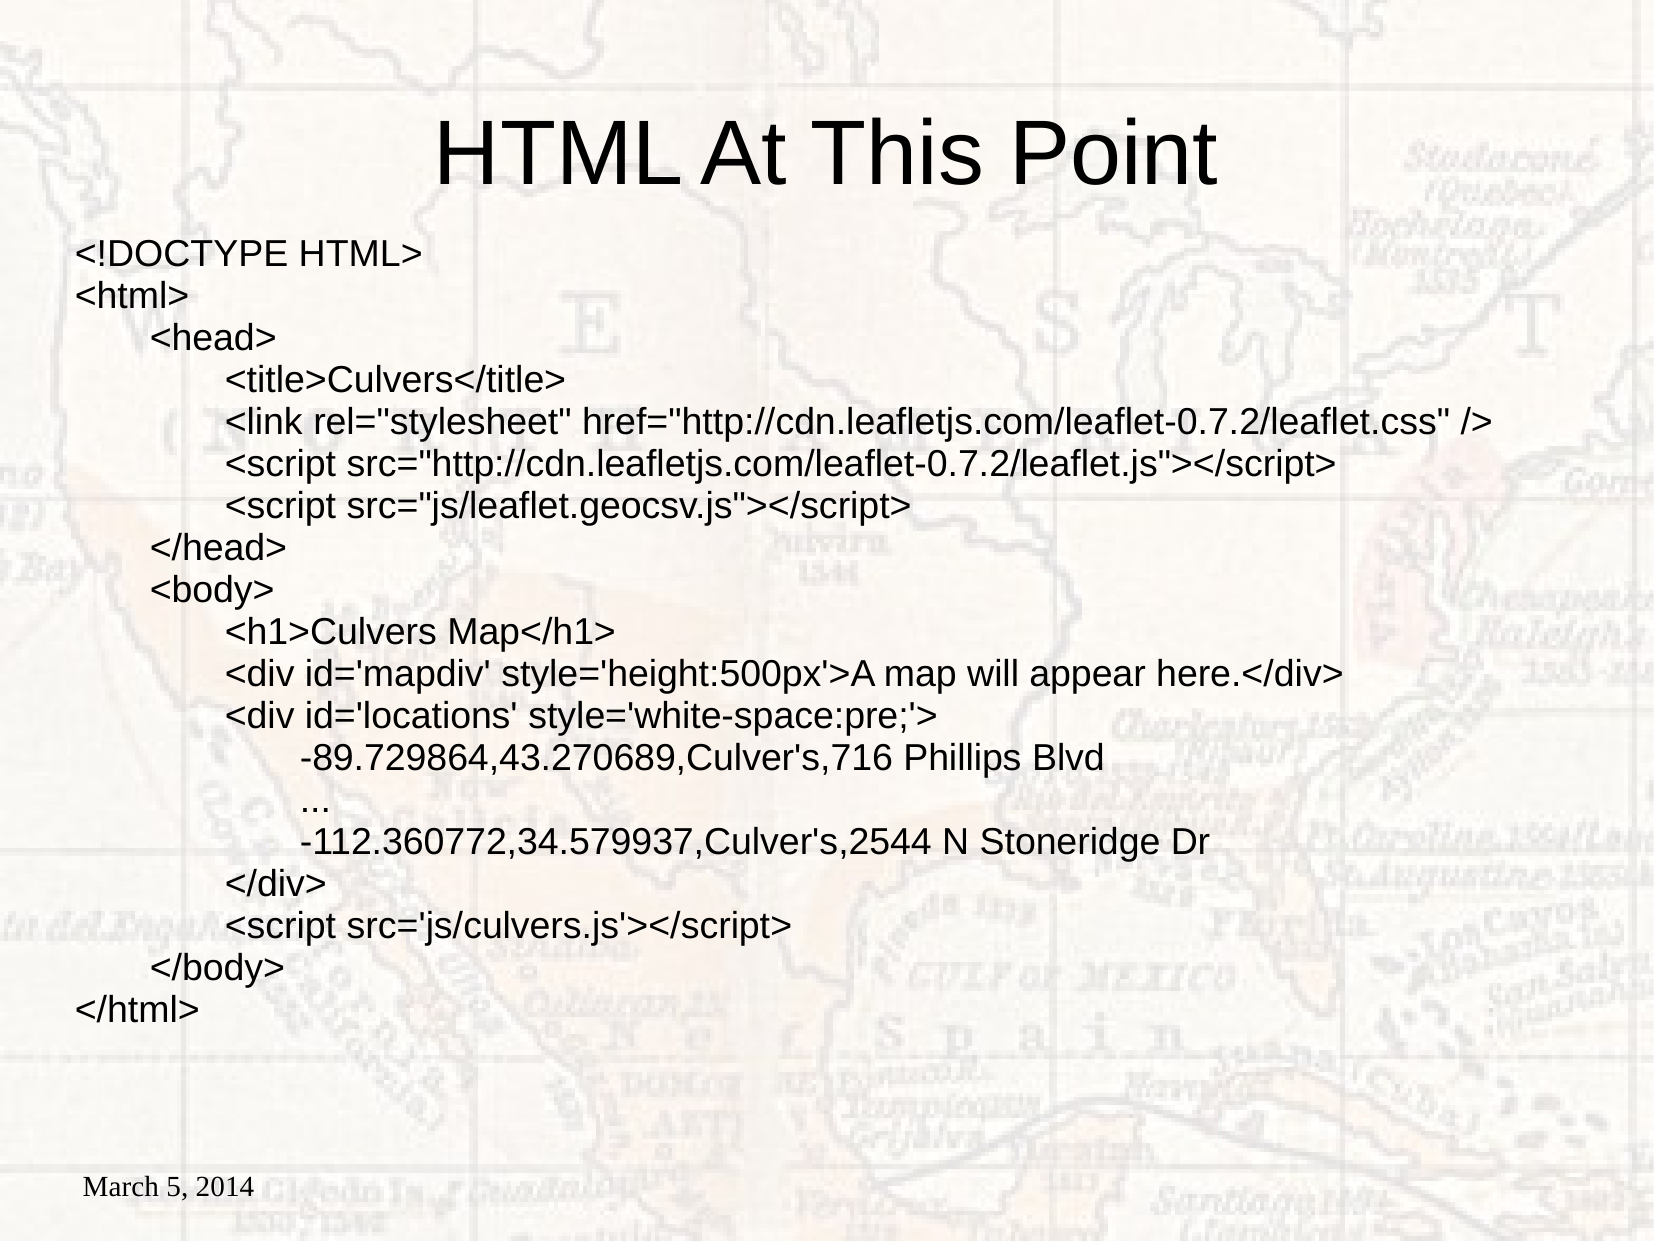

# HTML At This Point
<!DOCTYPE HTML>
<html>
	<head>
		<title>Culvers</title>
		<link rel="stylesheet" href="http://cdn.leafletjs.com/leaflet-0.7.2/leaflet.css" />
		<script src="http://cdn.leafletjs.com/leaflet-0.7.2/leaflet.js"></script>
		<script src="js/leaflet.geocsv.js"></script>
	</head>
	<body>
		<h1>Culvers Map</h1>
		<div id='mapdiv' style='height:500px'>A map will appear here.</div>
		<div id='locations' style='white-space:pre;'>
			-89.729864,43.270689,Culver's,716 Phillips Blvd
			...
			-112.360772,34.579937,Culver's,2544 N Stoneridge Dr
		</div>
		<script src='js/culvers.js'></script>
	</body>
</html>